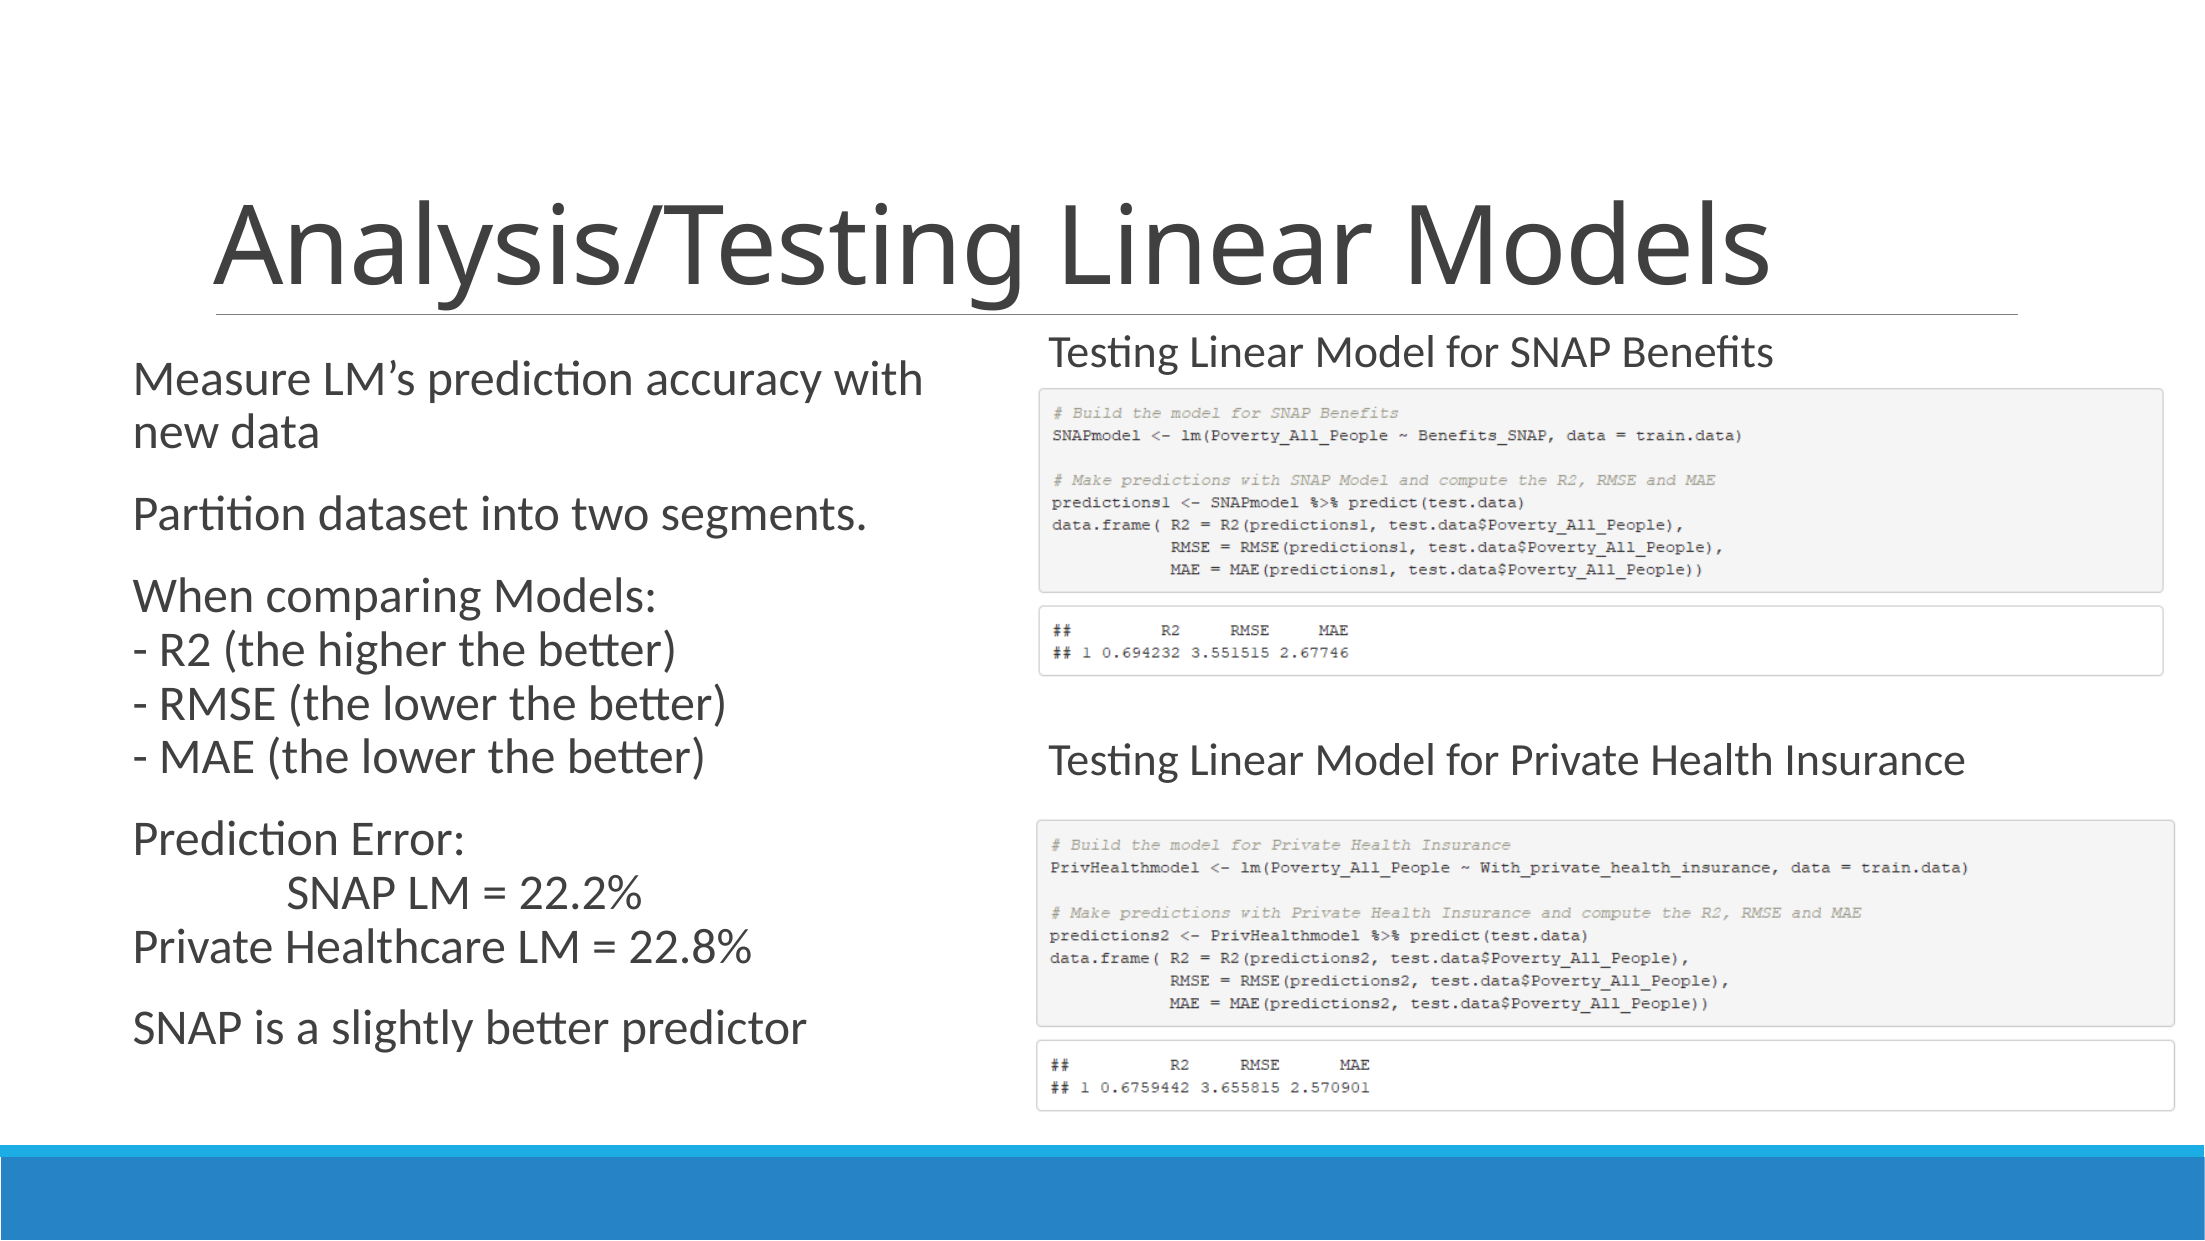

# Analysis/Testing Linear Models
Testing Linear Model for SNAP Benefits
Testing Linear Model for Private Health Insurance
Measure LM’s prediction accuracy with new data
Partition dataset into two segments.
When comparing Models:
- R2 (the higher the better)
- RMSE (the lower the better)
- MAE (the lower the better)
Prediction Error:
	 SNAP LM = 22.2%
Private Healthcare LM = 22.8%
SNAP is a slightly better predictor